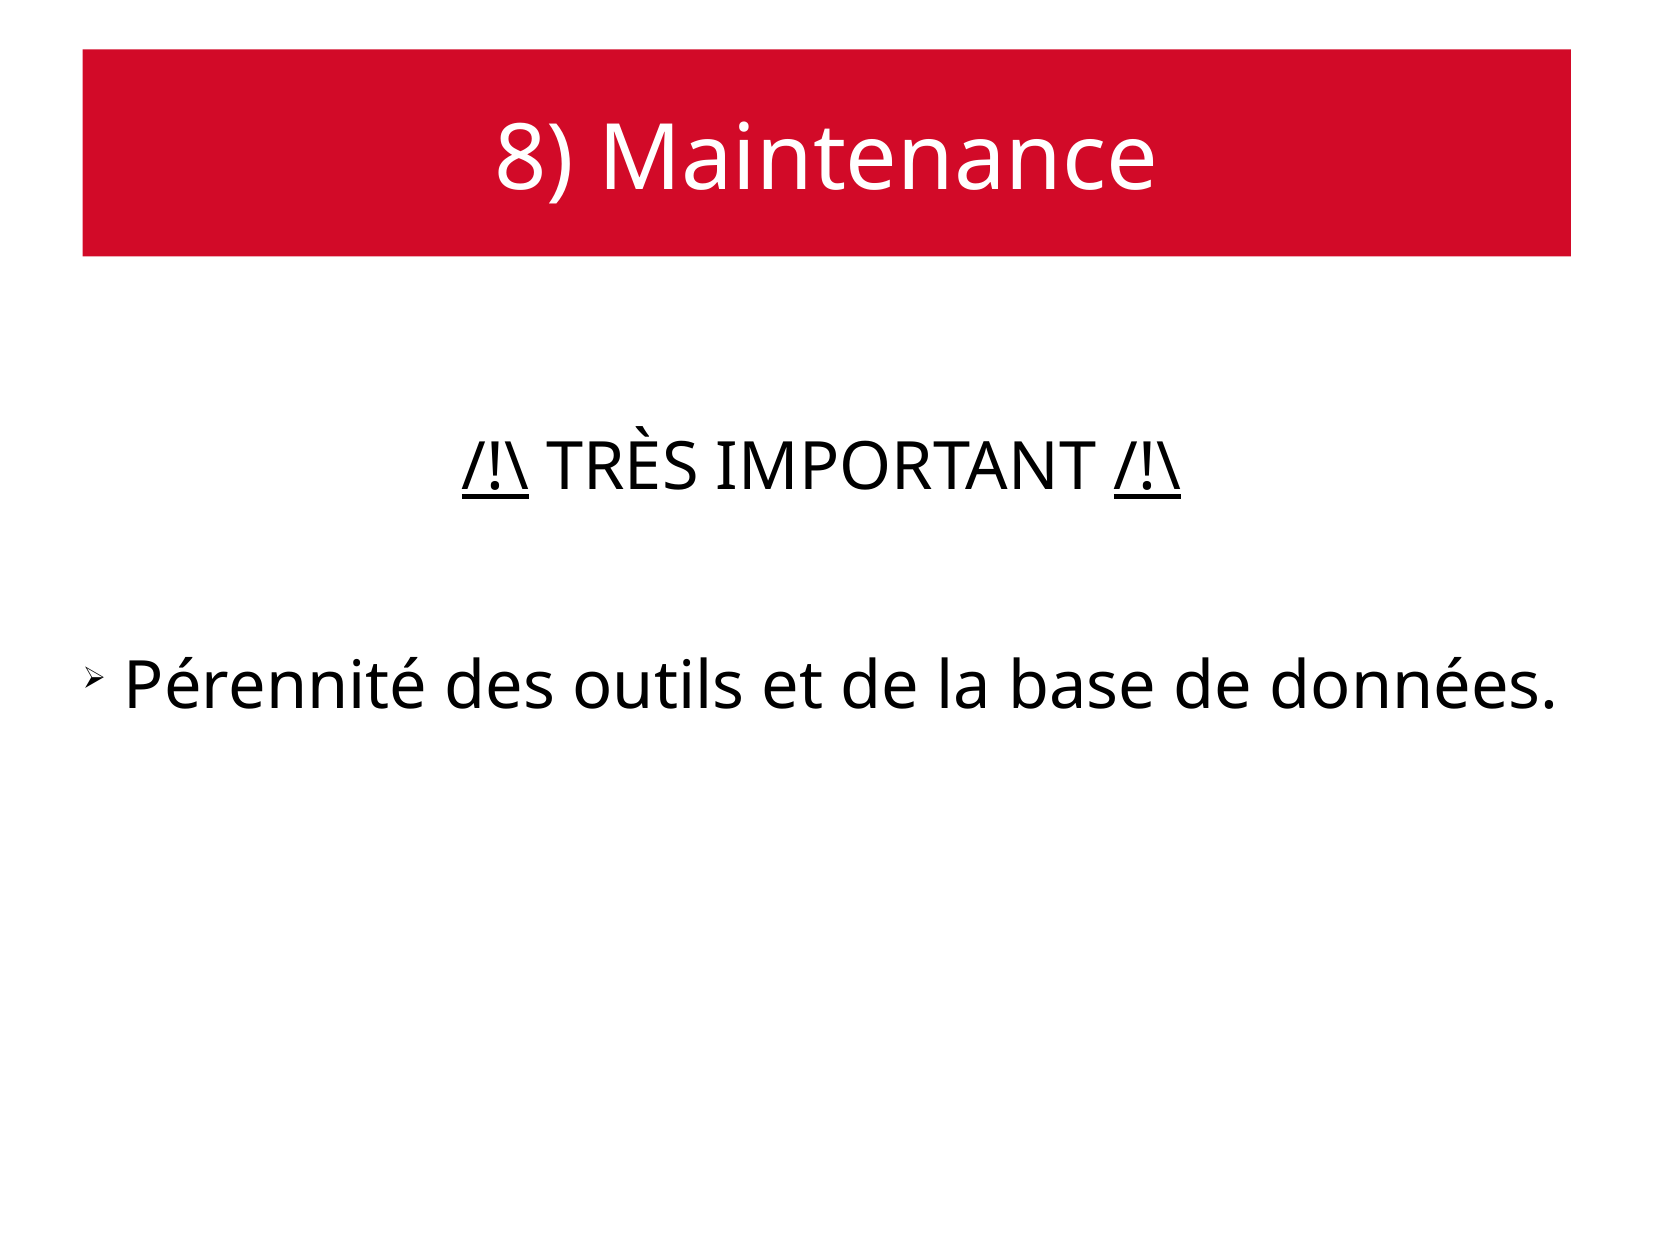

# 8) Maintenance
/!\ TRÈS IMPORTANT /!\
 Pérennité des outils et de la base de données.